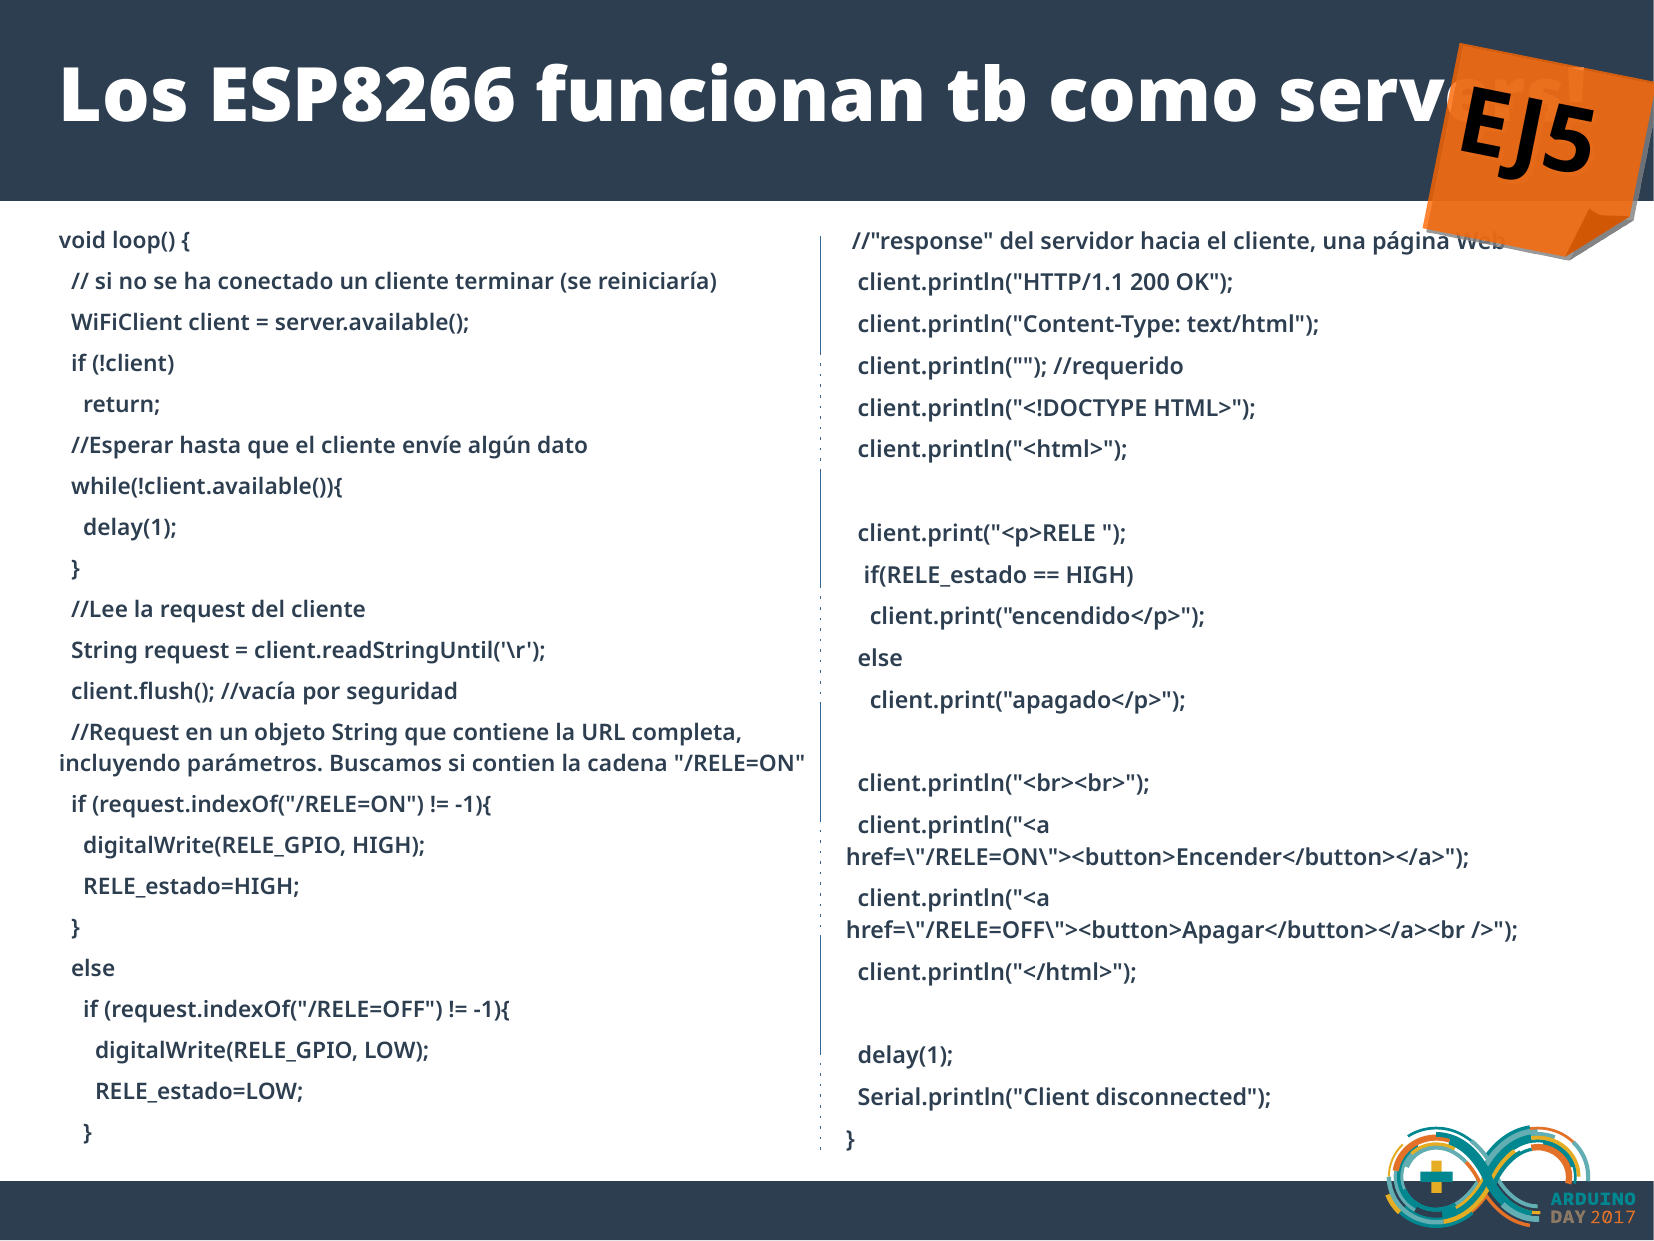

# Los ESP8266 funcionan tb como servers!
EJ5
void loop() {
 // si no se ha conectado un cliente terminar (se reiniciaría)
 WiFiClient client = server.available();
 if (!client)
 return;
 //Esperar hasta que el cliente envíe algún dato
 while(!client.available()){
 delay(1);
 }
 //Lee la request del cliente
 String request = client.readStringUntil('\r');
 client.flush(); //vacía por seguridad
 //Request en un objeto String que contiene la URL completa, incluyendo parámetros. Buscamos si contien la cadena "/RELE=ON"
 if (request.indexOf("/RELE=ON") != -1){
 digitalWrite(RELE_GPIO, HIGH);
 RELE_estado=HIGH;
 }
 else
 if (request.indexOf("/RELE=OFF") != -1){
 digitalWrite(RELE_GPIO, LOW);
 RELE_estado=LOW;
 }
 //"response" del servidor hacia el cliente, una página Web
 client.println("HTTP/1.1 200 OK");
 client.println("Content-Type: text/html");
 client.println(""); //requerido
 client.println("<!DOCTYPE HTML>");
 client.println("<html>");
 client.print("<p>RELE ");
 if(RELE_estado == HIGH)
 client.print("encendido</p>");
 else
 client.print("apagado</p>");
 client.println("<br><br>");
 client.println("<a href=\"/RELE=ON\"><button>Encender</button></a>");
 client.println("<a href=\"/RELE=OFF\"><button>Apagar</button></a><br />");
 client.println("</html>");
 delay(1);
 Serial.println("Client disconnected");
}